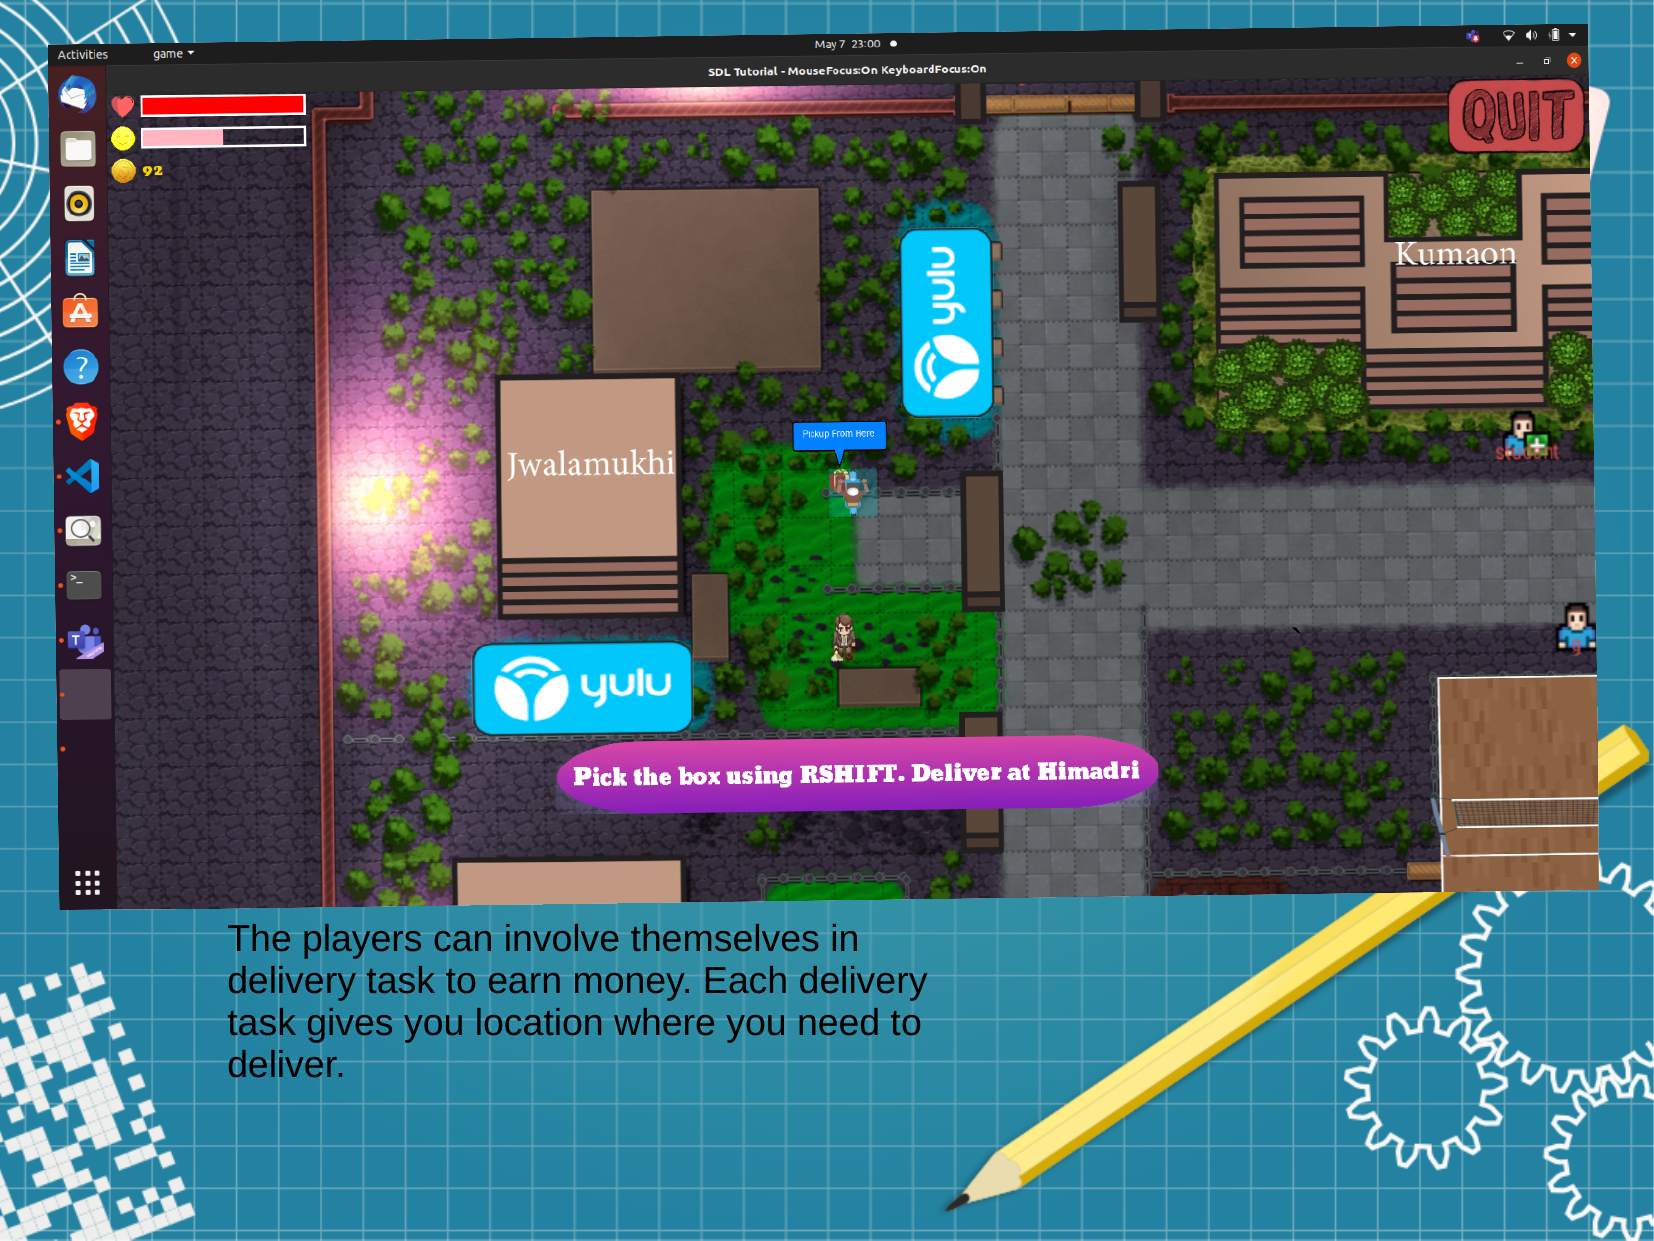

`
The players can involve themselves in delivery task to earn money. Each delivery task gives you location where you need to deliver.